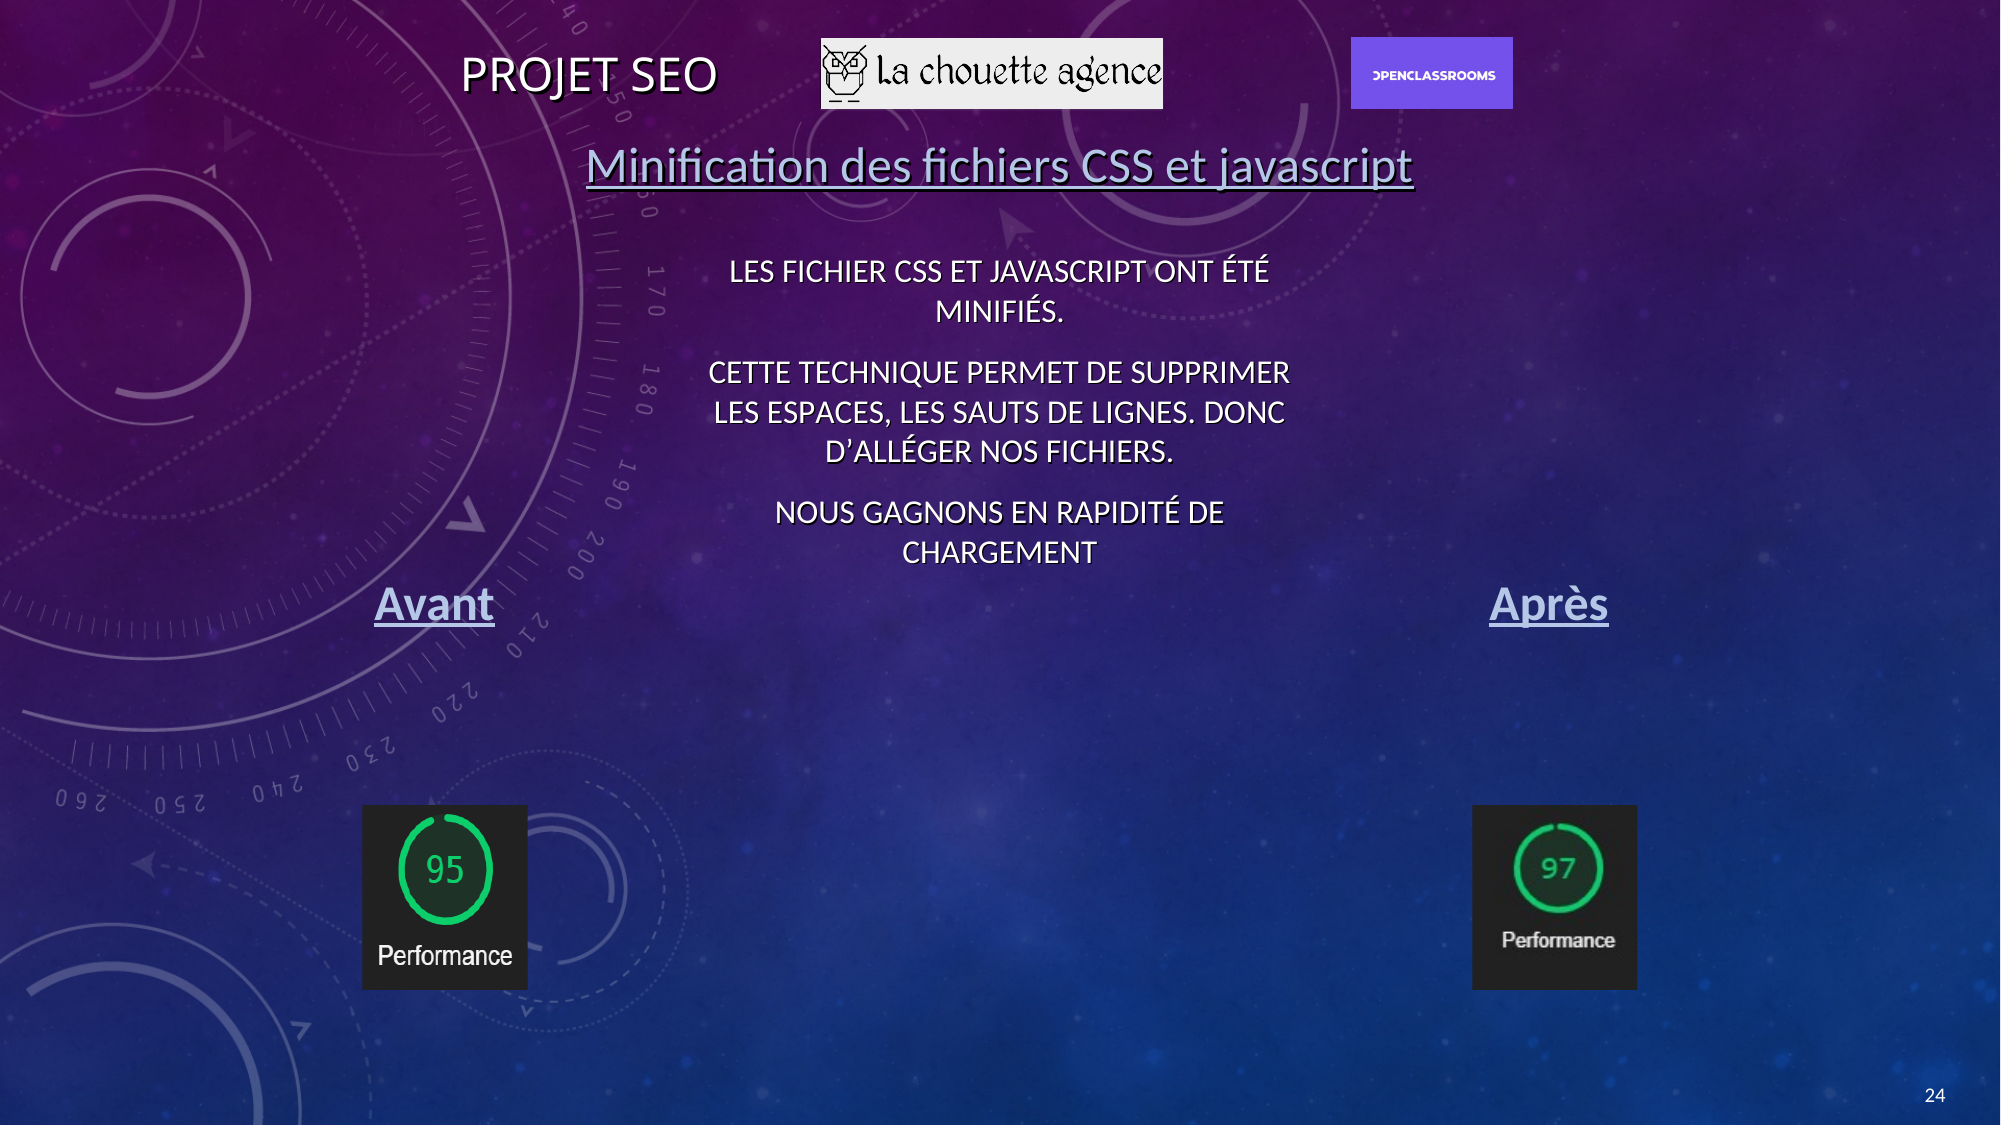

# Projet SEO					 avec
Minification des fichiers CSS et javascript
Les fichier Css et javascript ont été minifiés.
Cette technique permet de supprimer les espaces, les sauts de lignes. Donc d’alléger nos fichiers.
Nous gagnons en rapidité de chargement
Avant
Après